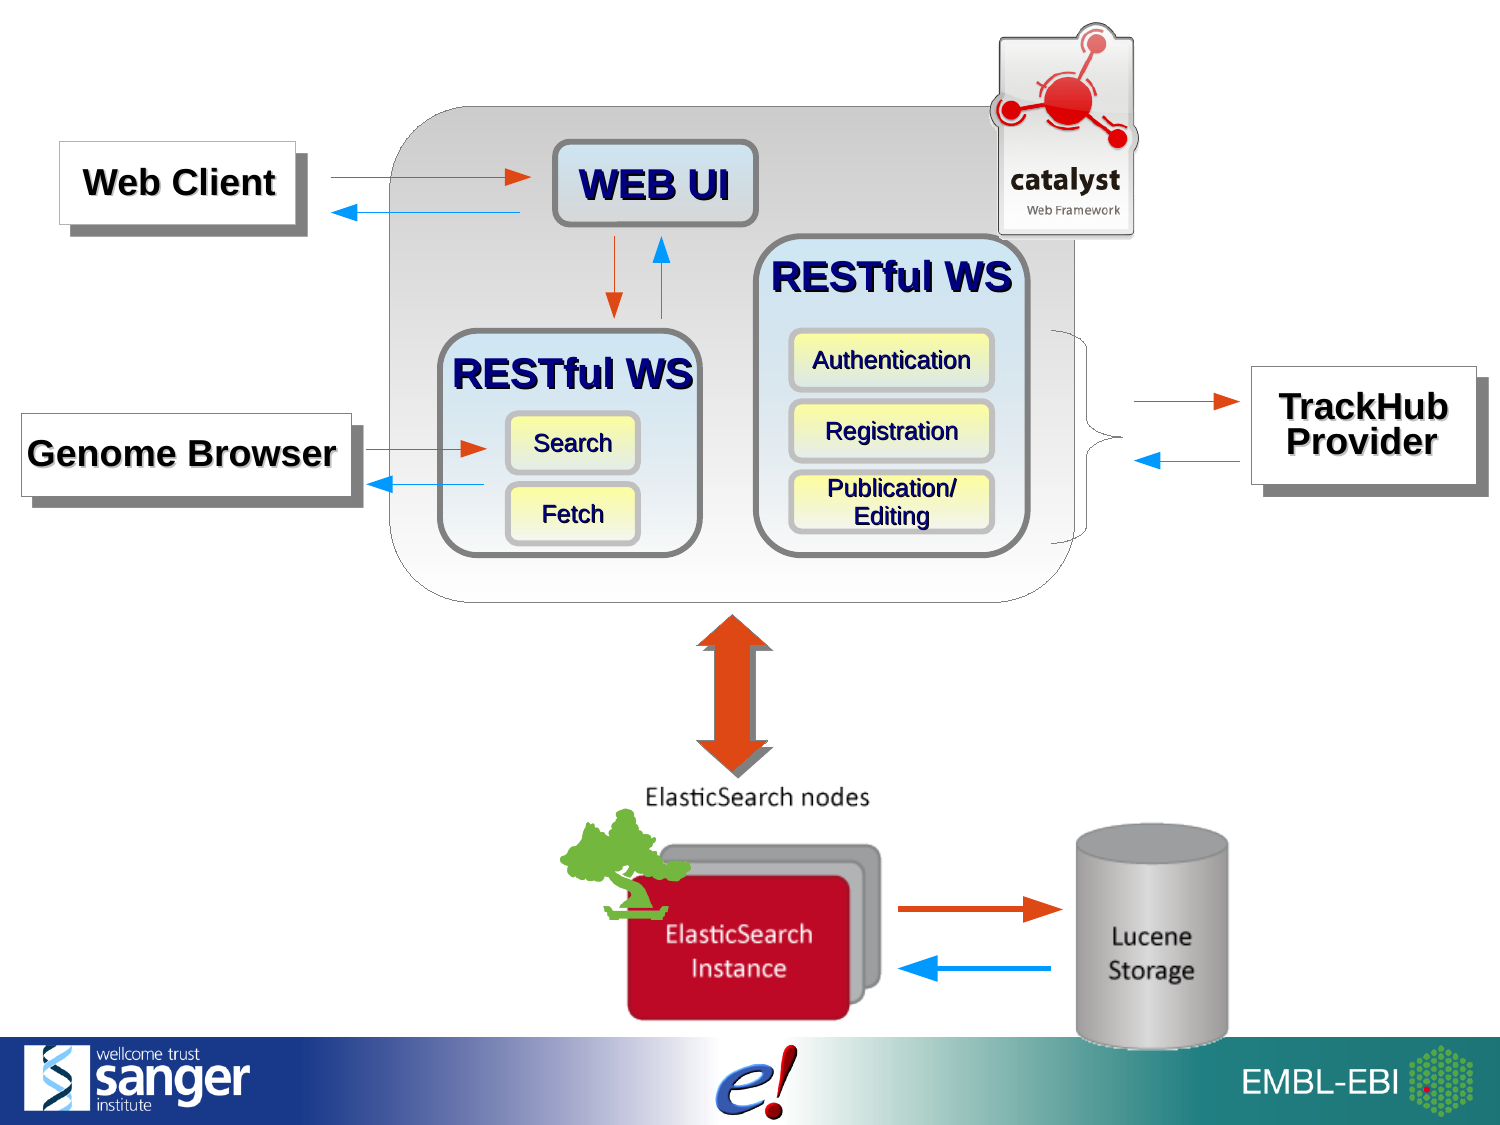

Web Client
WEB UI
RESTful WS
Authentication
RESTful WS
TrackHub
Registration
Search
Provider
Genome Browser
Publication/
Editing
Fetch